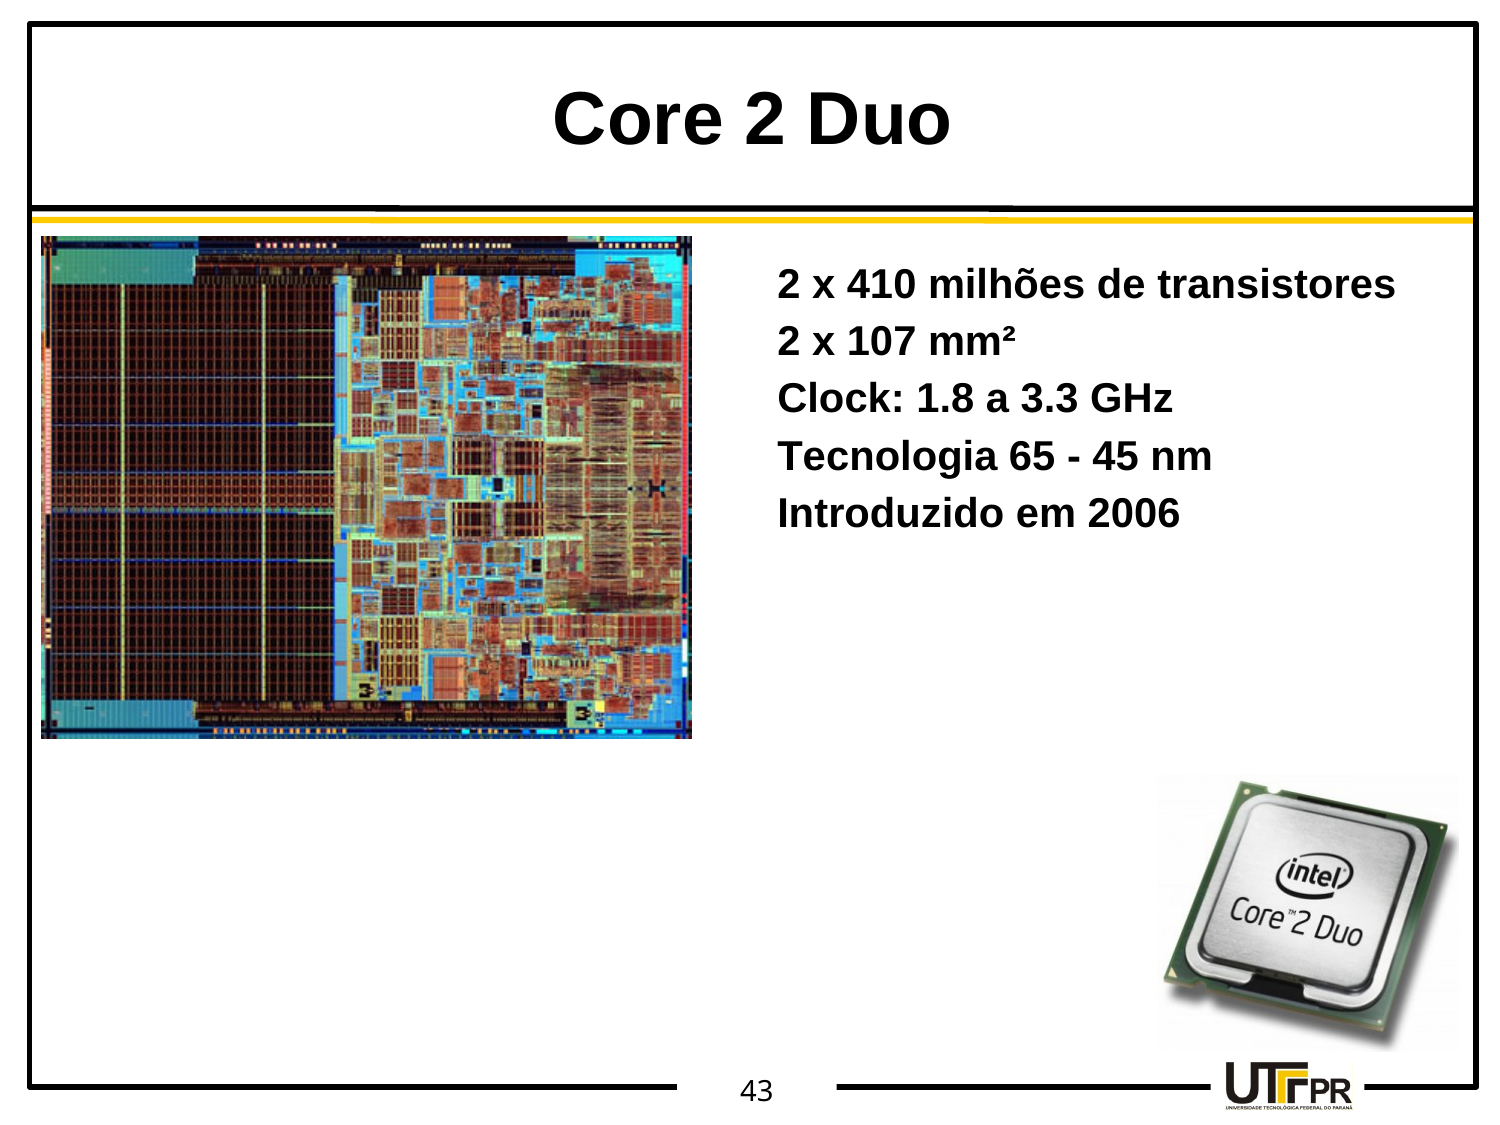

# Core 2 Duo
2 x 410 milhões de transistores
2 x 107 mm²
Clock: 1.8 a 3.3 GHz
Tecnologia 65 - 45 nm
Introduzido em 2006